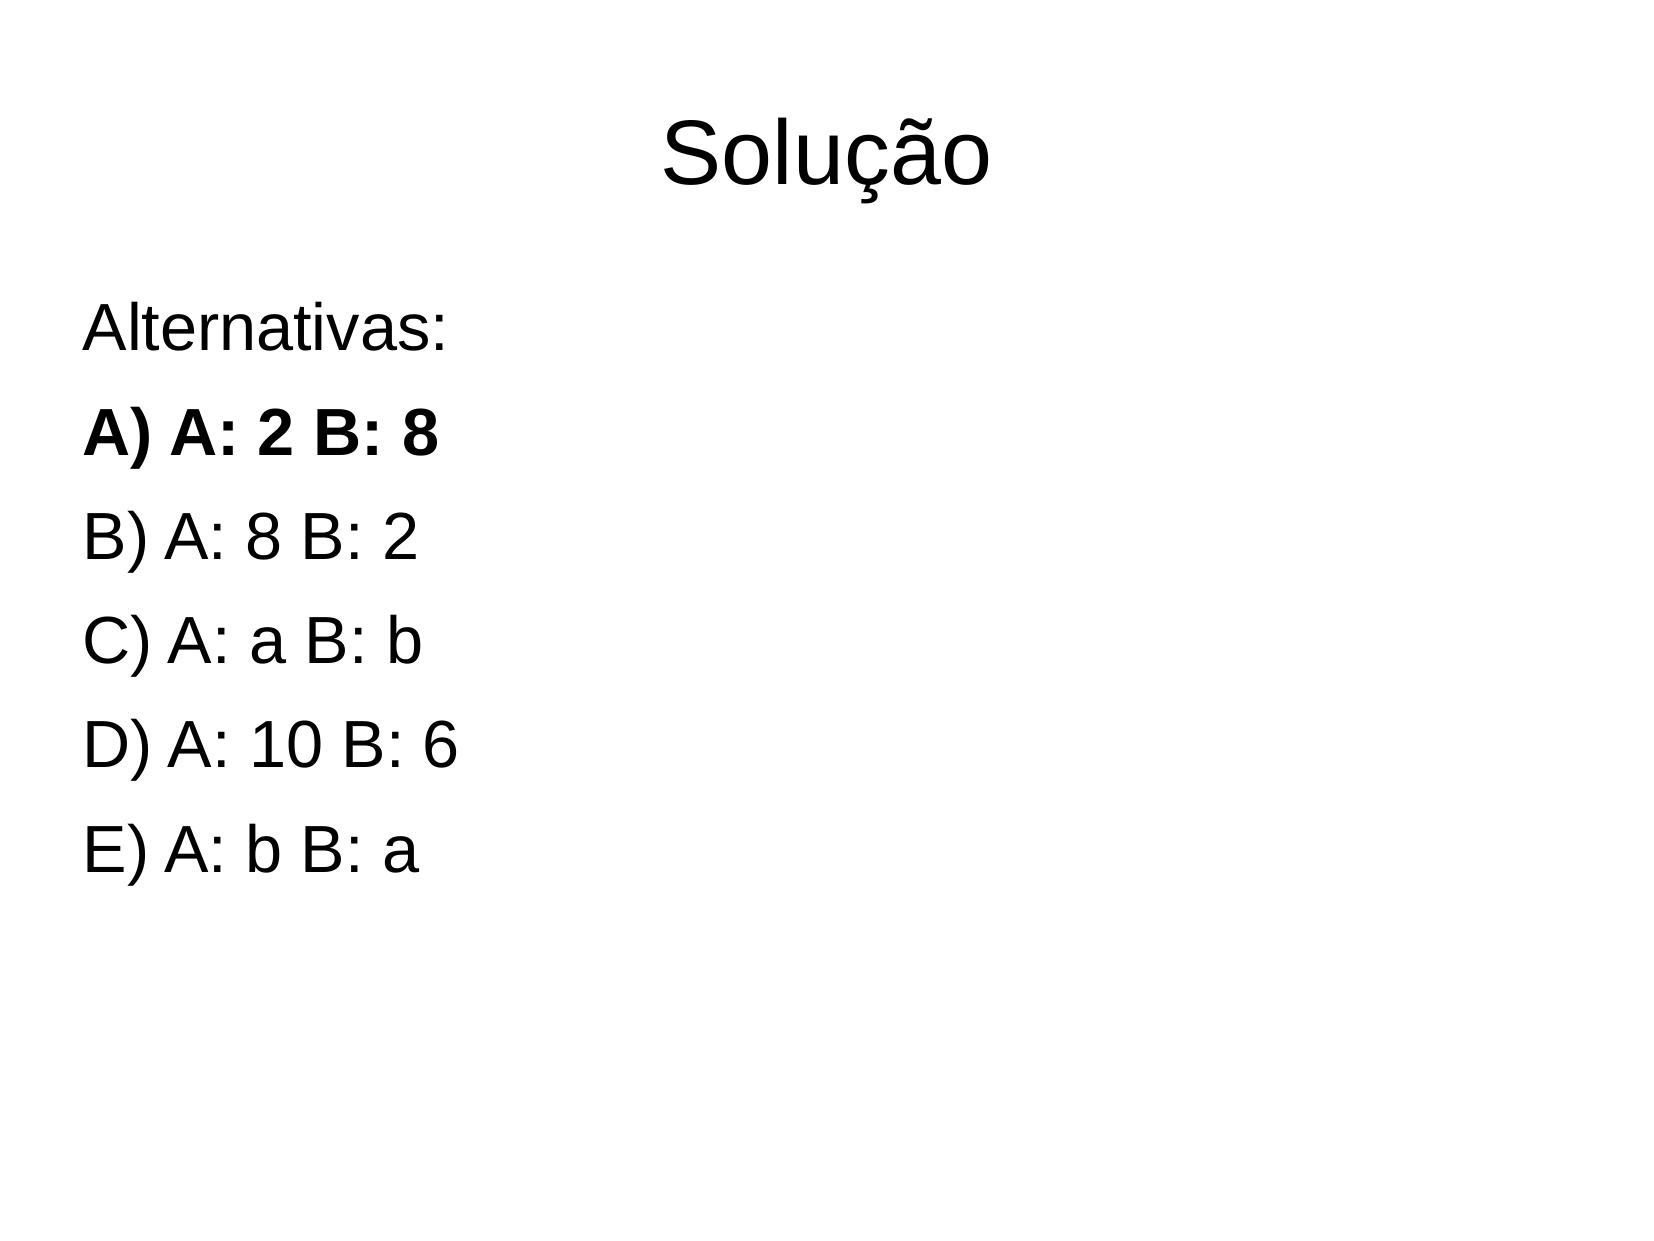

# Solução
Alternativas:
A) A: 2 B: 8
B) A: 8 B: 2
C) A: a B: b
D) A: 10 B: 6
E) A: b B: a